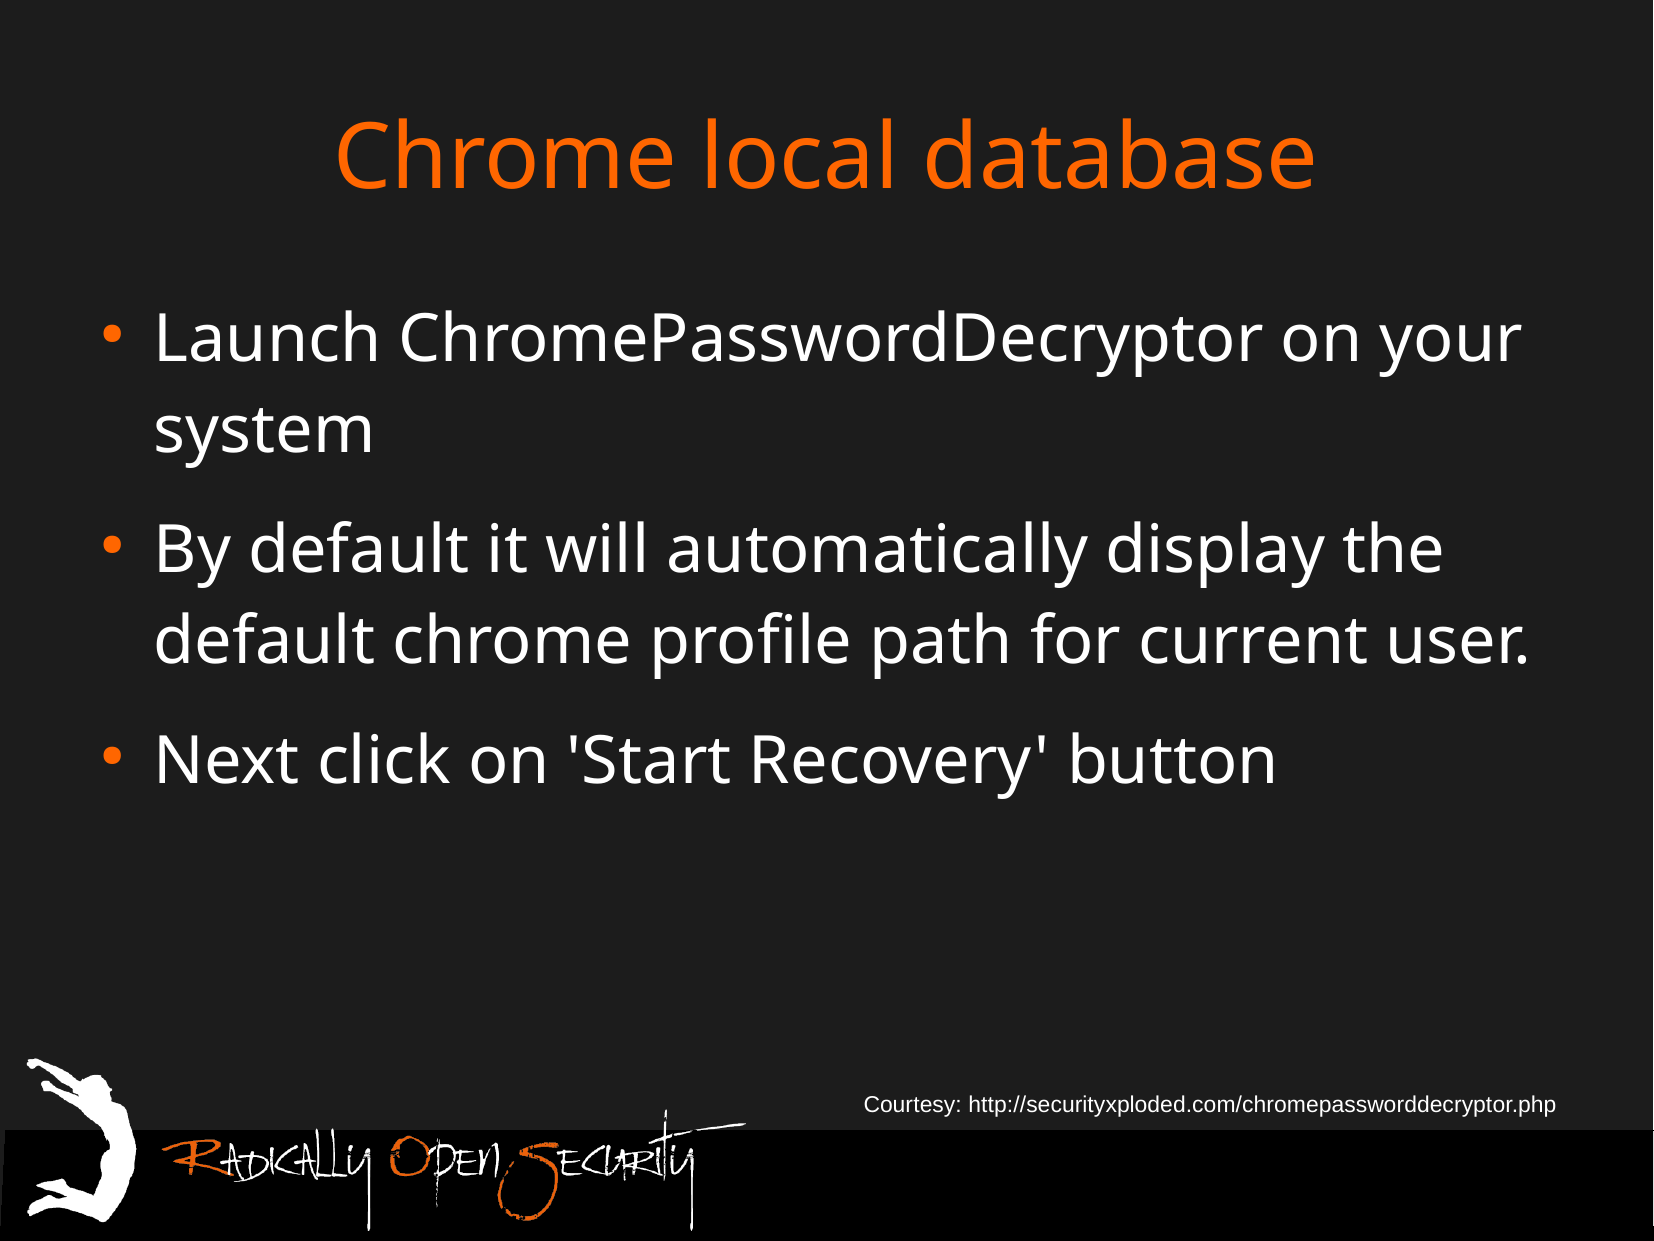

# Chrome local database
Launch ChromePasswordDecryptor on your system
By default it will automatically display the default chrome profile path for current user.
Next click on 'Start Recovery' button
Courtesy: http://securityxploded.com/chromepassworddecryptor.php